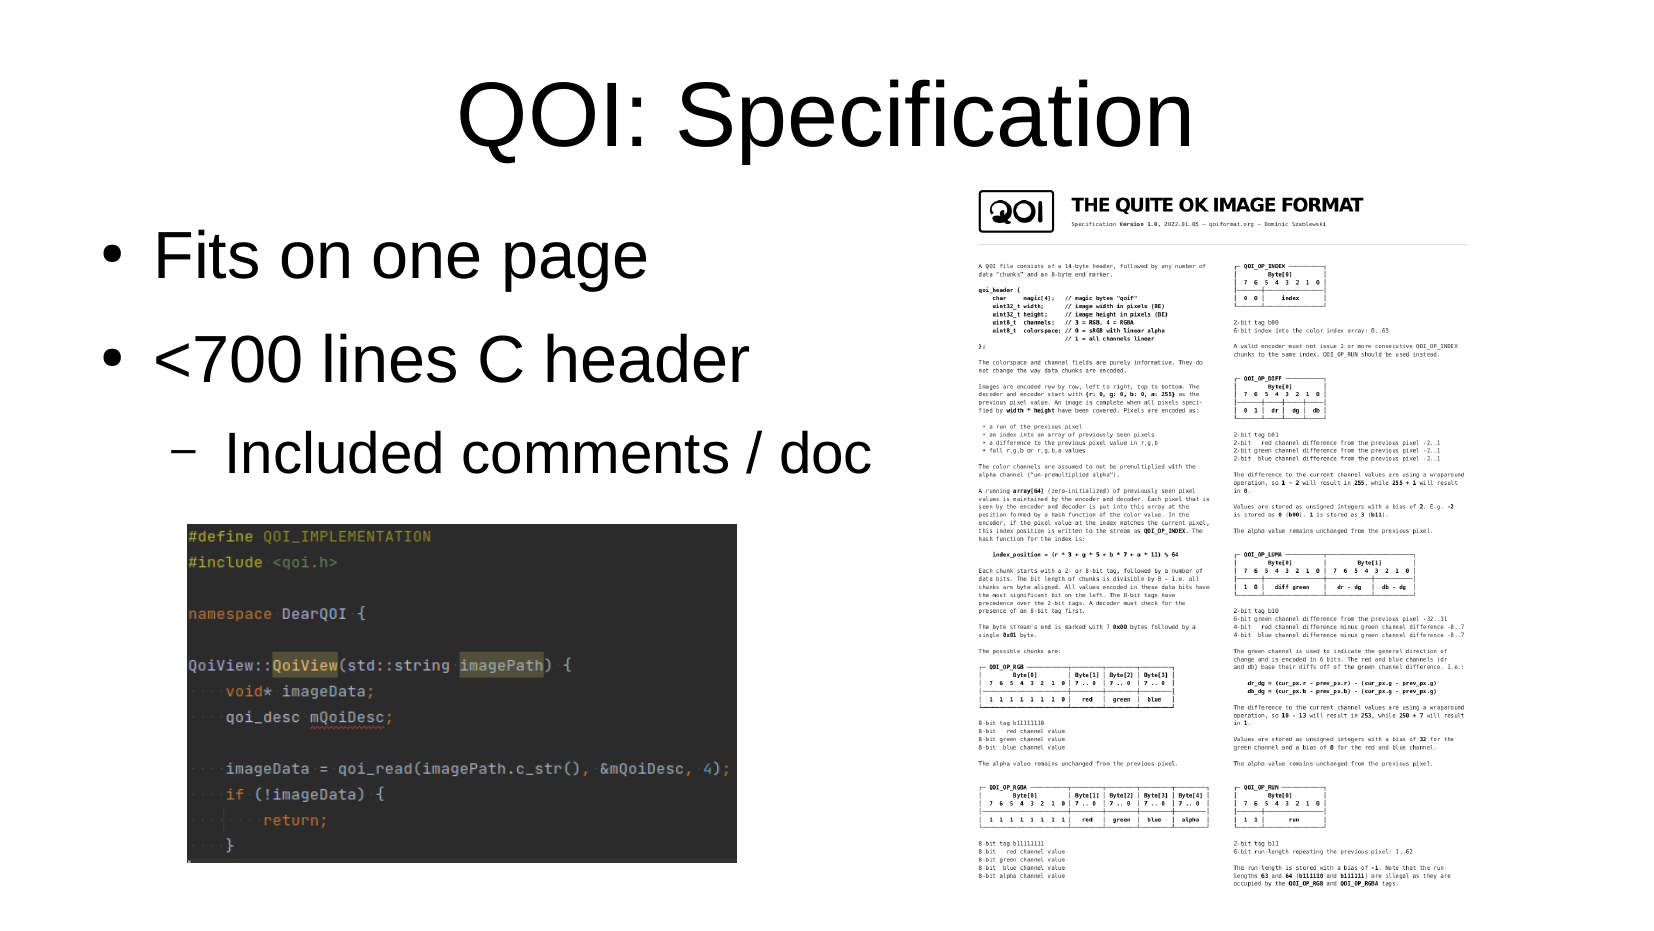

# QOI: Specification
Fits on one page
<700 lines C header
Included comments / doc